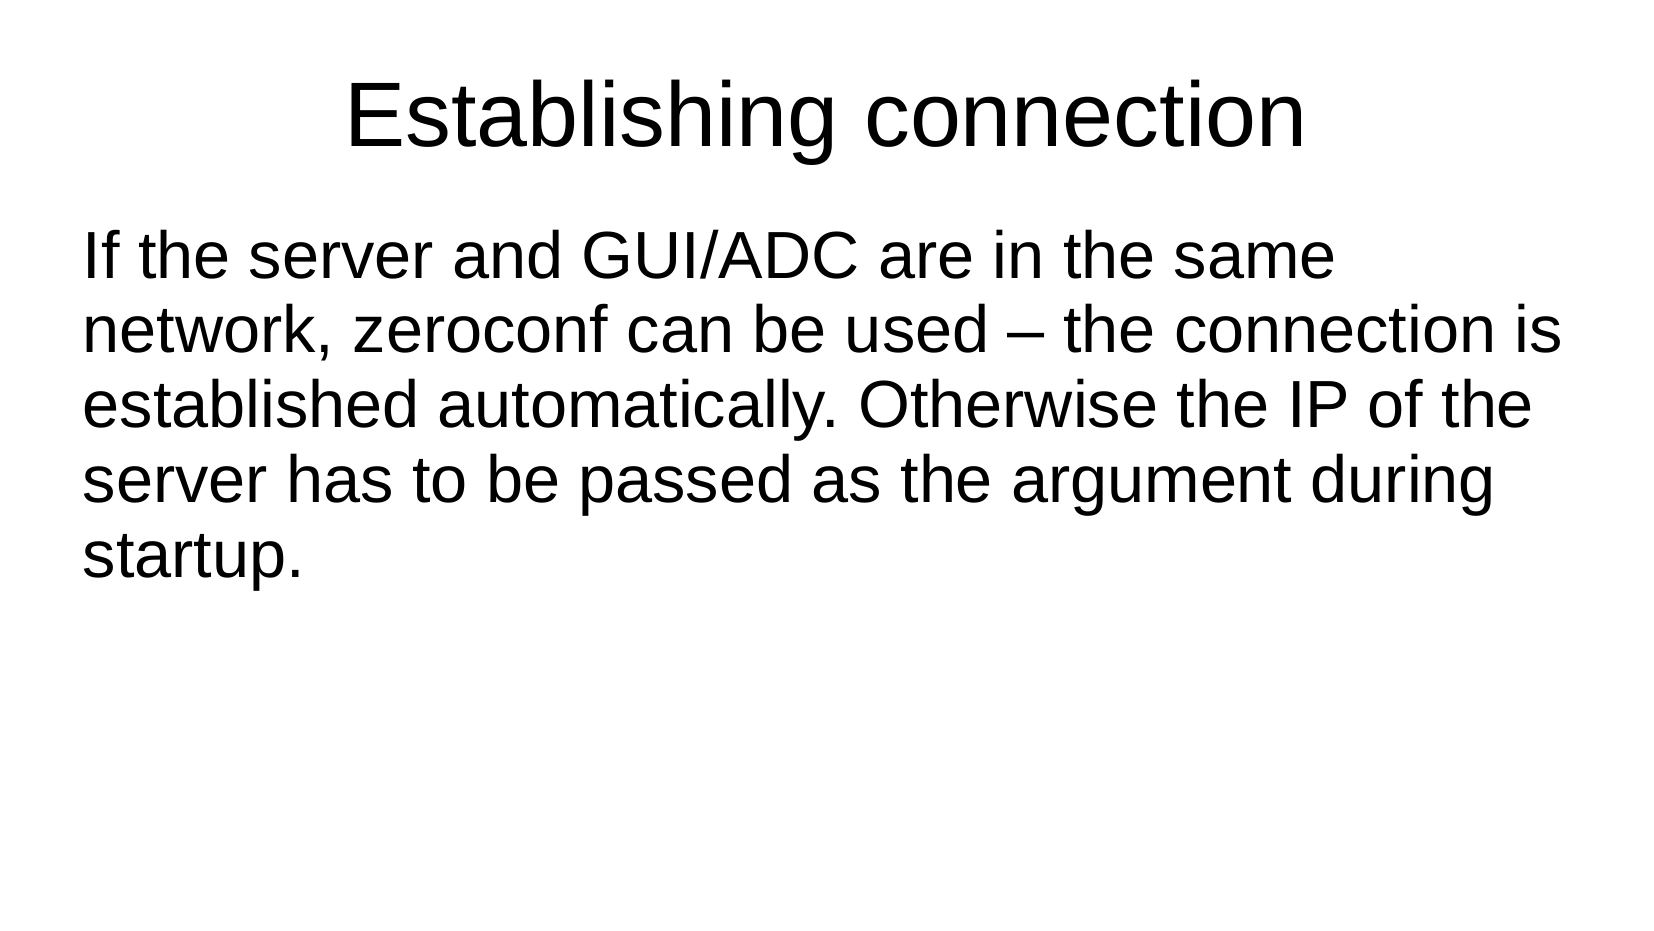

# Establishing connection
If the server and GUI/ADC are in the same network, zeroconf can be used – the connection is established automatically. Otherwise the IP of the server has to be passed as the argument during startup.